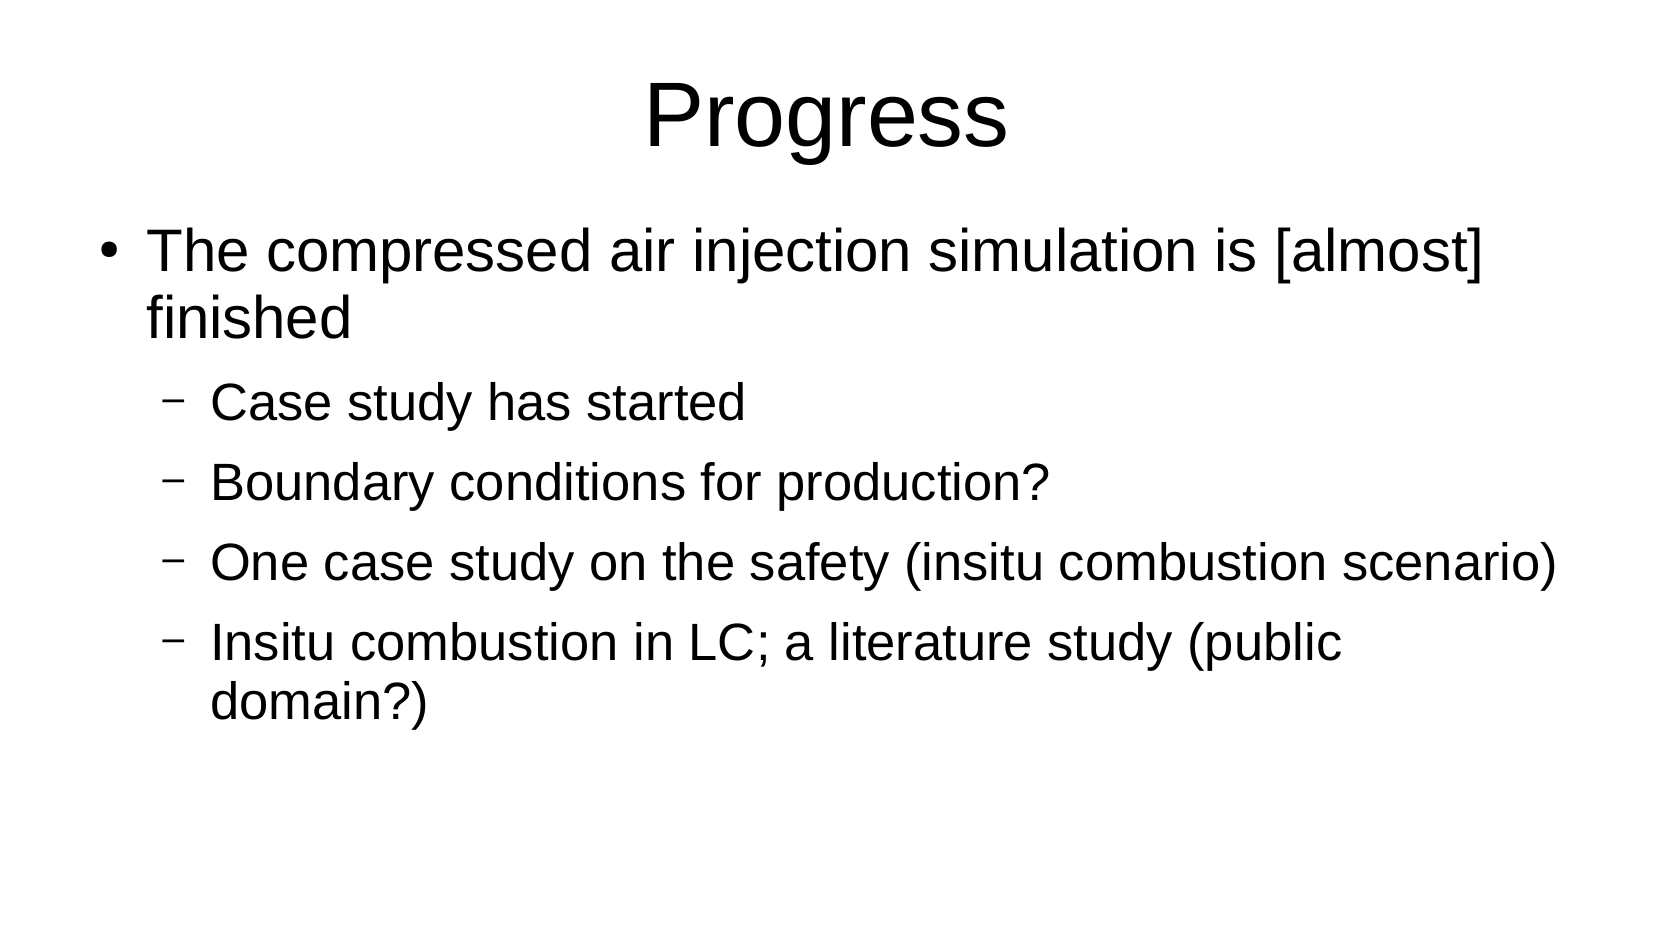

# Progress
The compressed air injection simulation is [almost] finished
Case study has started
Boundary conditions for production?
One case study on the safety (insitu combustion scenario)
Insitu combustion in LC; a literature study (public domain?)